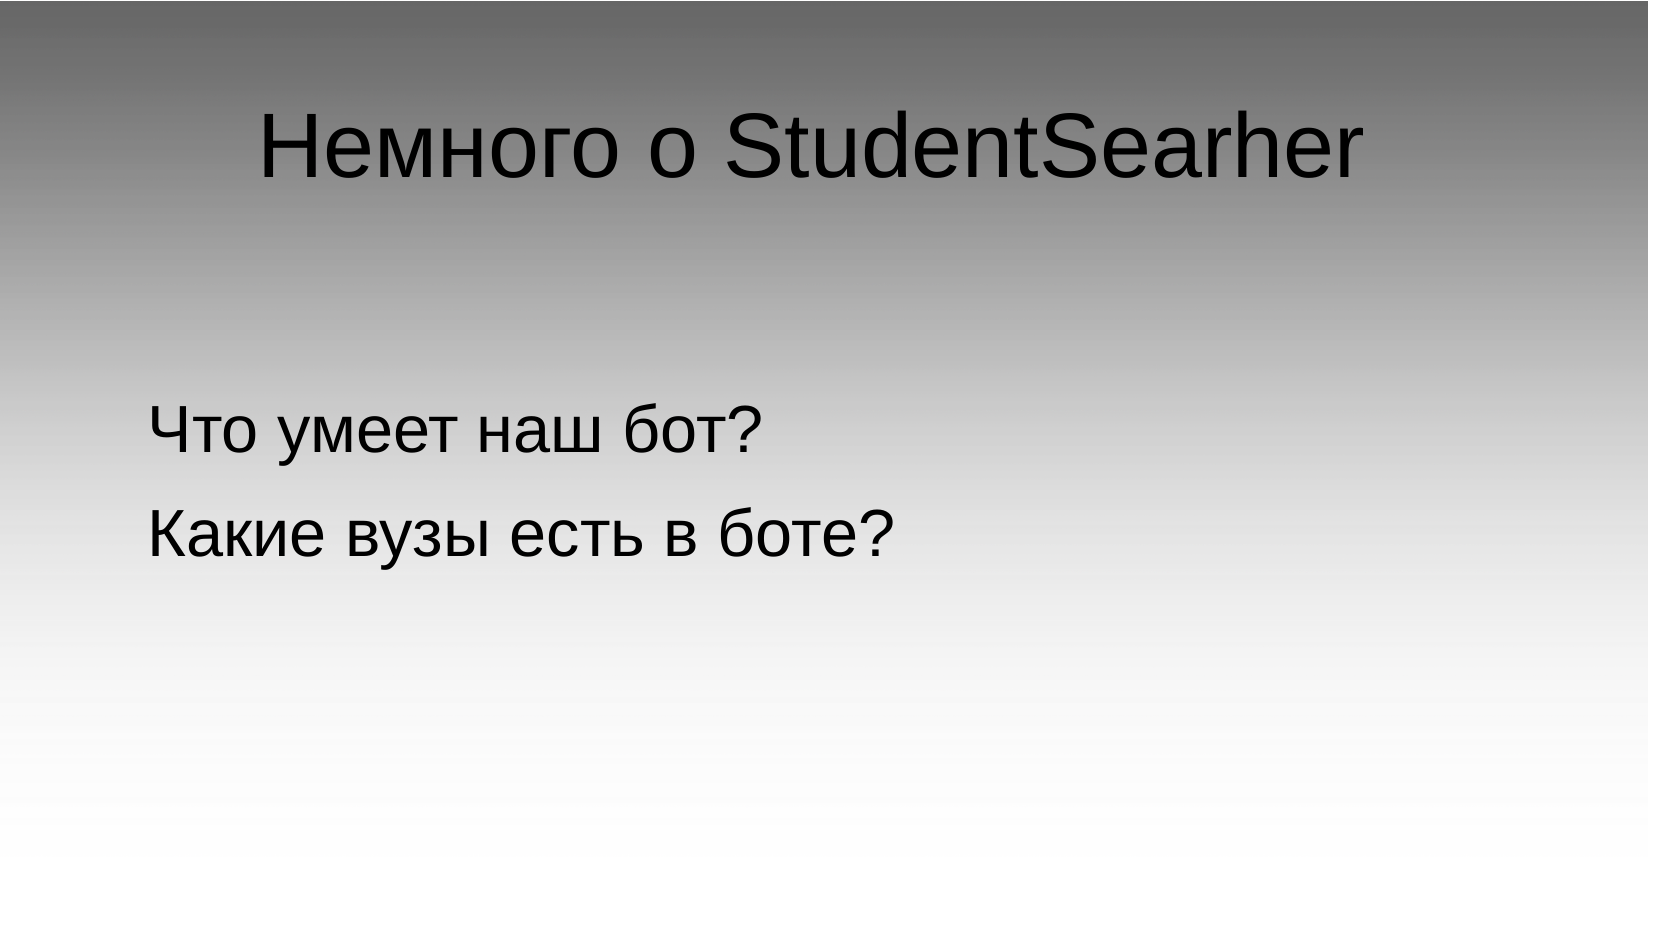

Немного о StudentSearher
# Что умеет наш бот?
Какие вузы есть в боте?